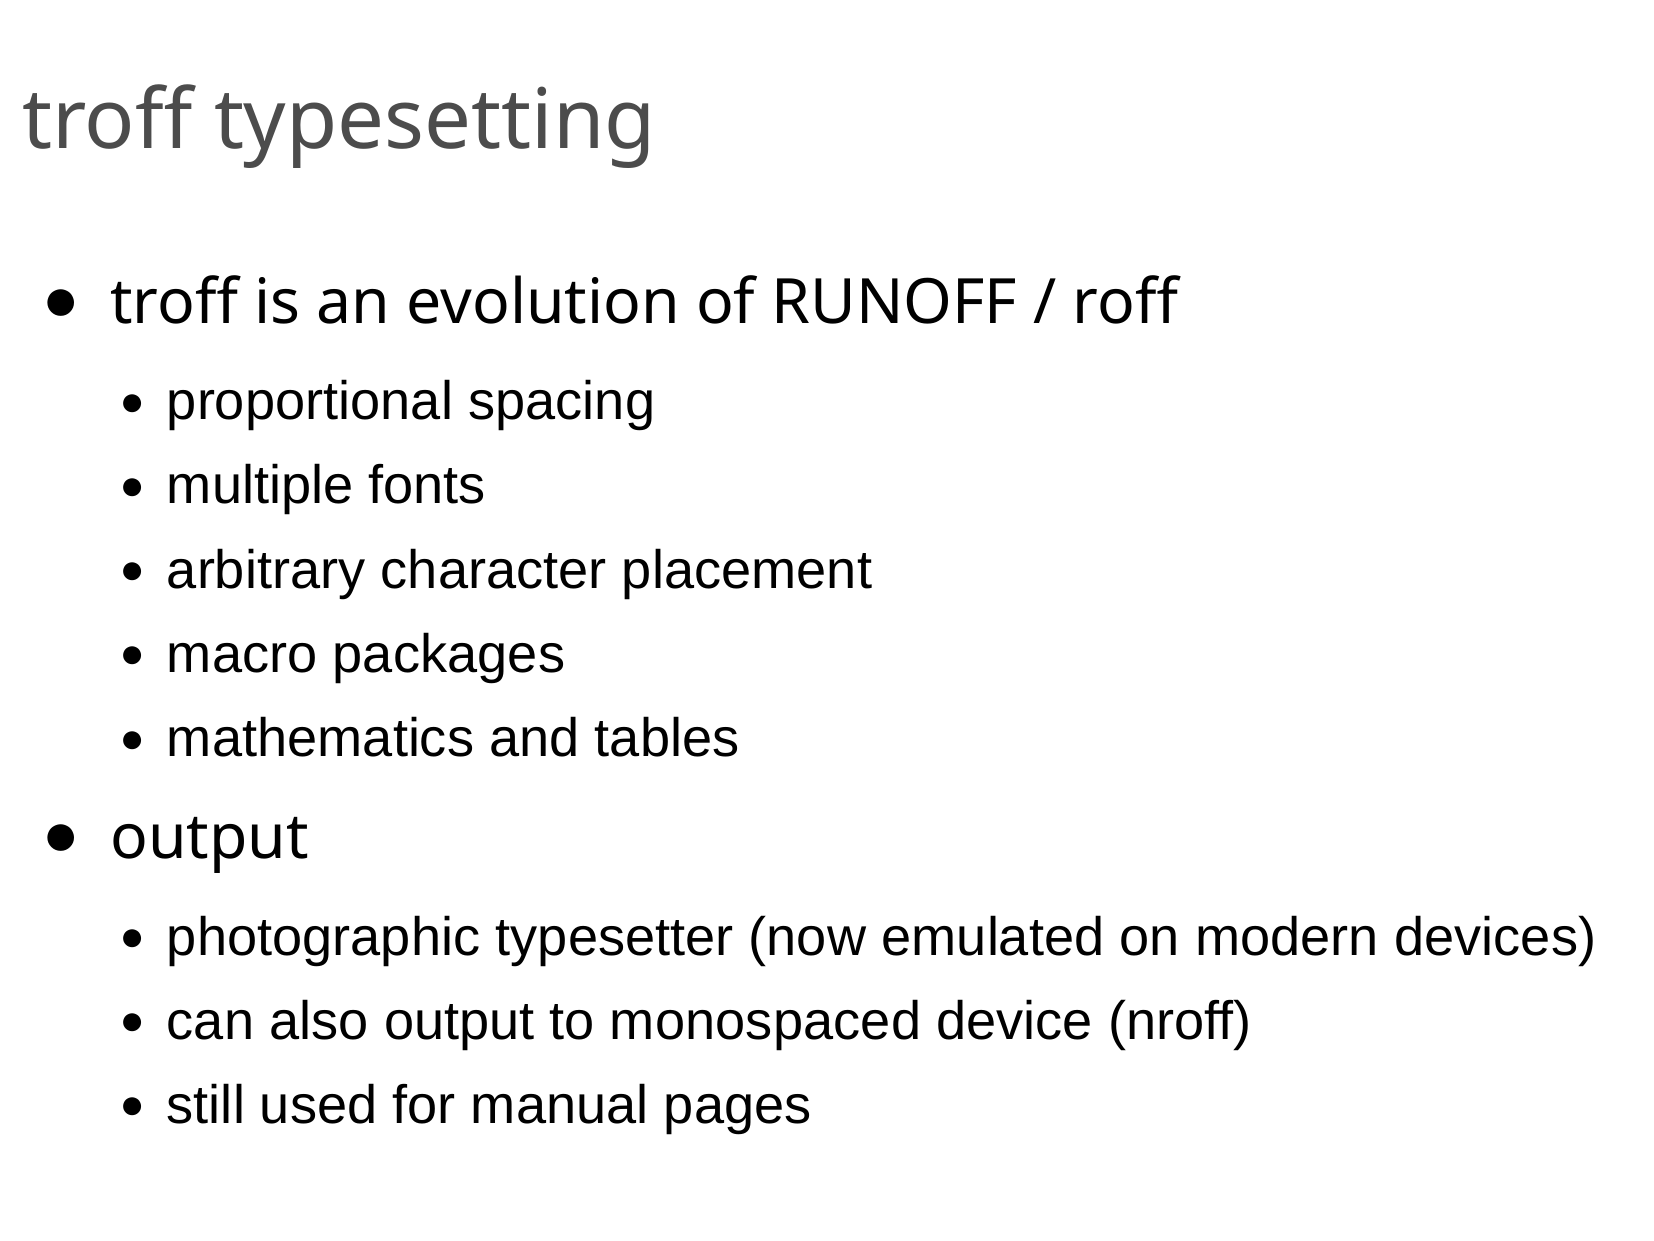

# troff typesetting
troff is an evolution of RUNOFF / roff
proportional spacing
multiple fonts
arbitrary character placement
macro packages
mathematics and tables
output
photographic typesetter (now emulated on modern devices)
can also output to monospaced device (nroff)
still used for manual pages